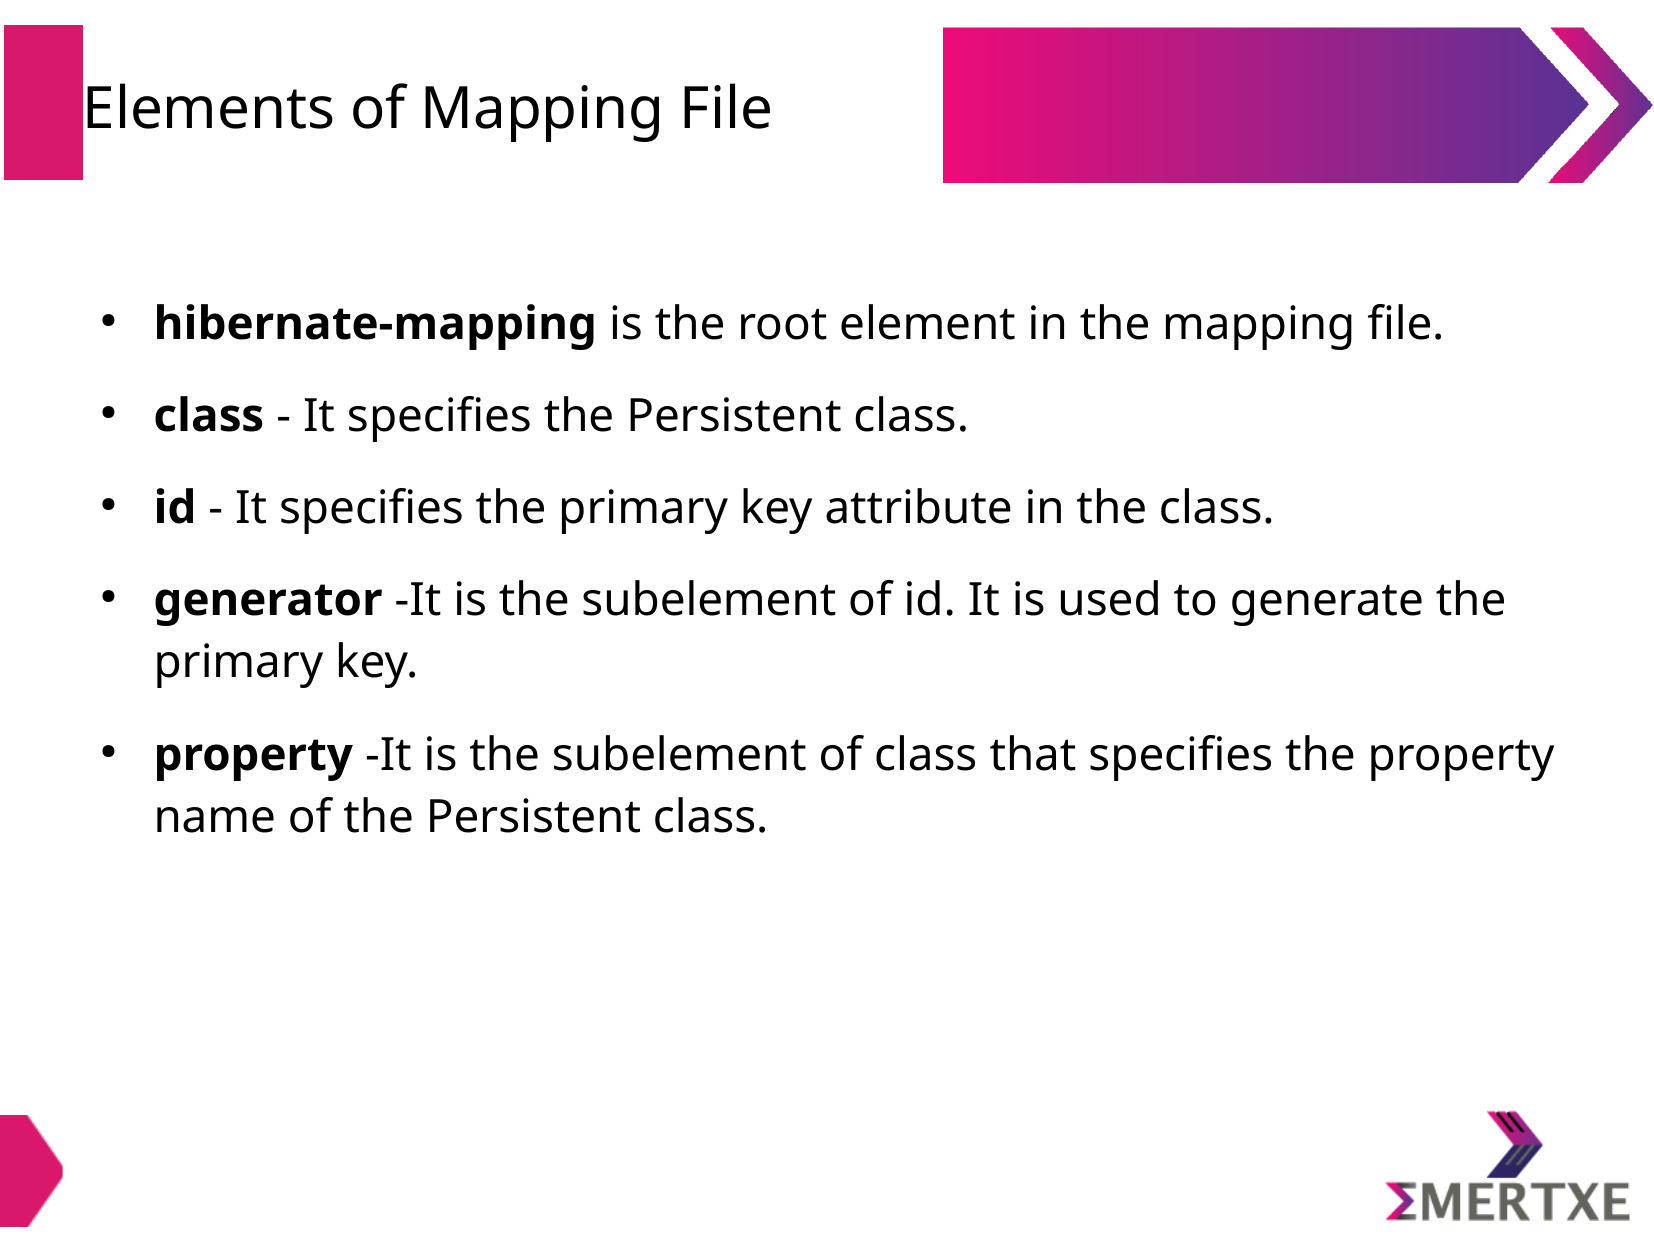

# Elements of Mapping File
hibernate-mapping is the root element in the mapping file.
class - It specifies the Persistent class.
id - It specifies the primary key attribute in the class.
generator -It is the subelement of id. It is used to generate the primary key.
property -It is the subelement of class that specifies the property name of the Persistent class.